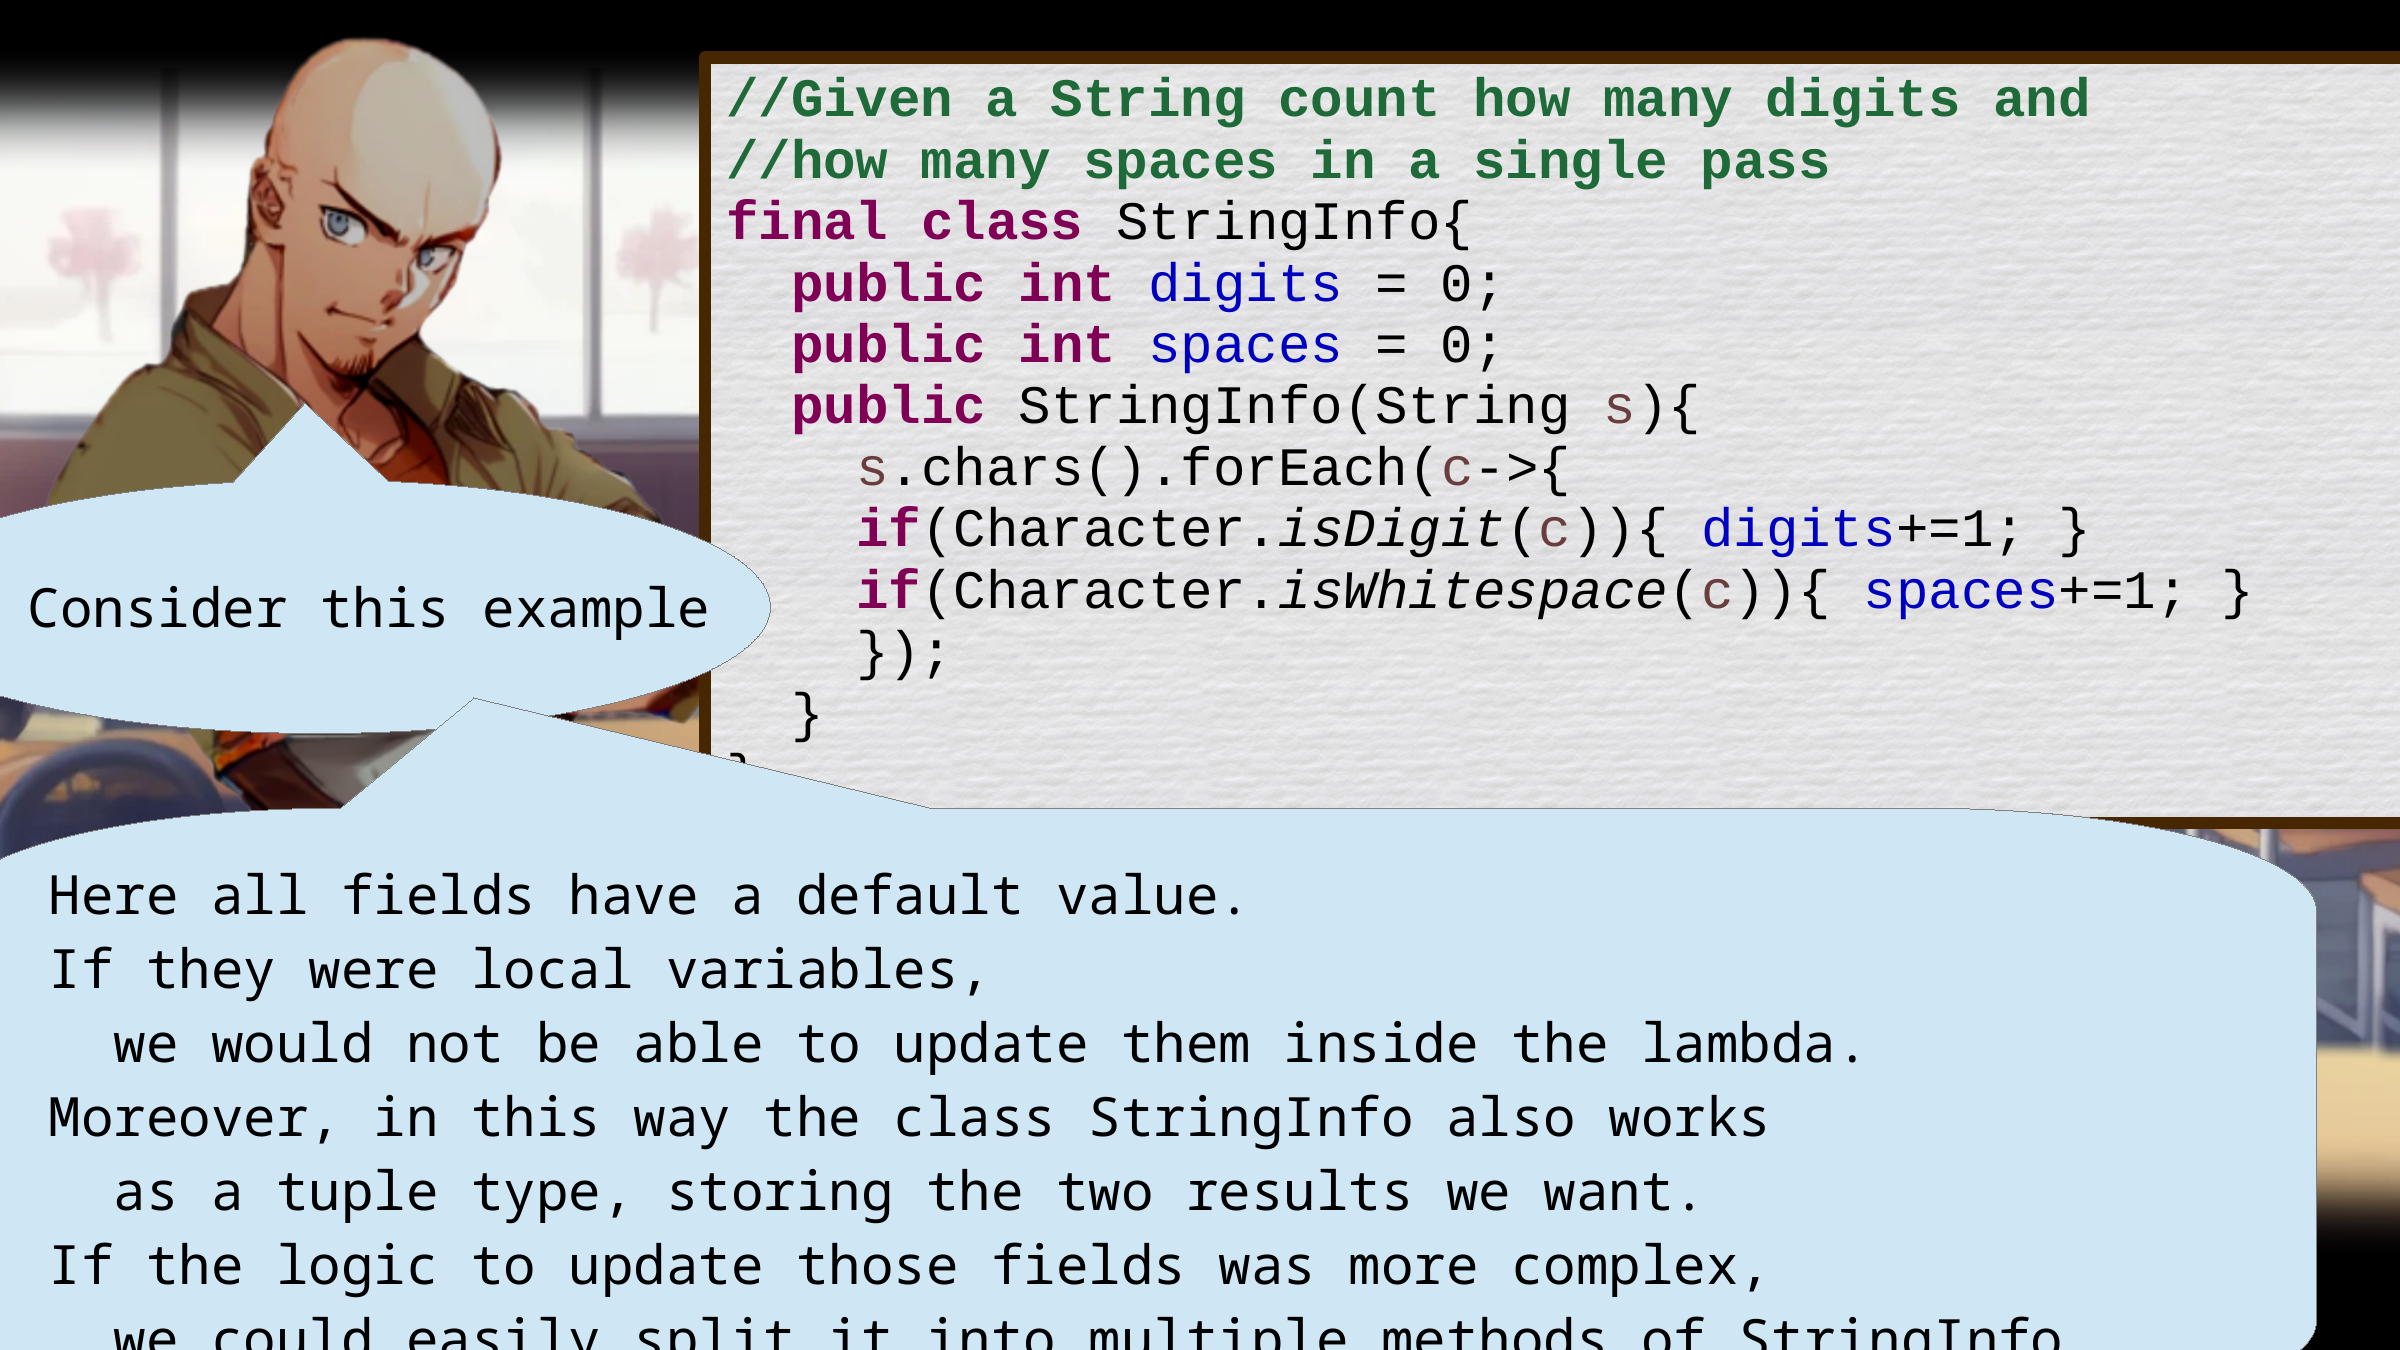

//Given a String count how many digits and
//how many spaces in a single pass
final class StringInfo{
 public int digits = 0;
 public int spaces = 0;
 public StringInfo(String s){
 s.chars().forEach(c->{
 if(Character.isDigit(c)){ digits+=1; }
 if(Character.isWhitespace(c)){ spaces+=1; }
 });
 }
}
 Consider this example
Here all fields have a default value.
If they were local variables,
 we would not be able to update them inside the lambda.
Moreover, in this way the class StringInfo also works
 as a tuple type, storing the two results we want.
If the logic to update those fields was more complex,
 we could easily split it into multiple methods of StringInfo